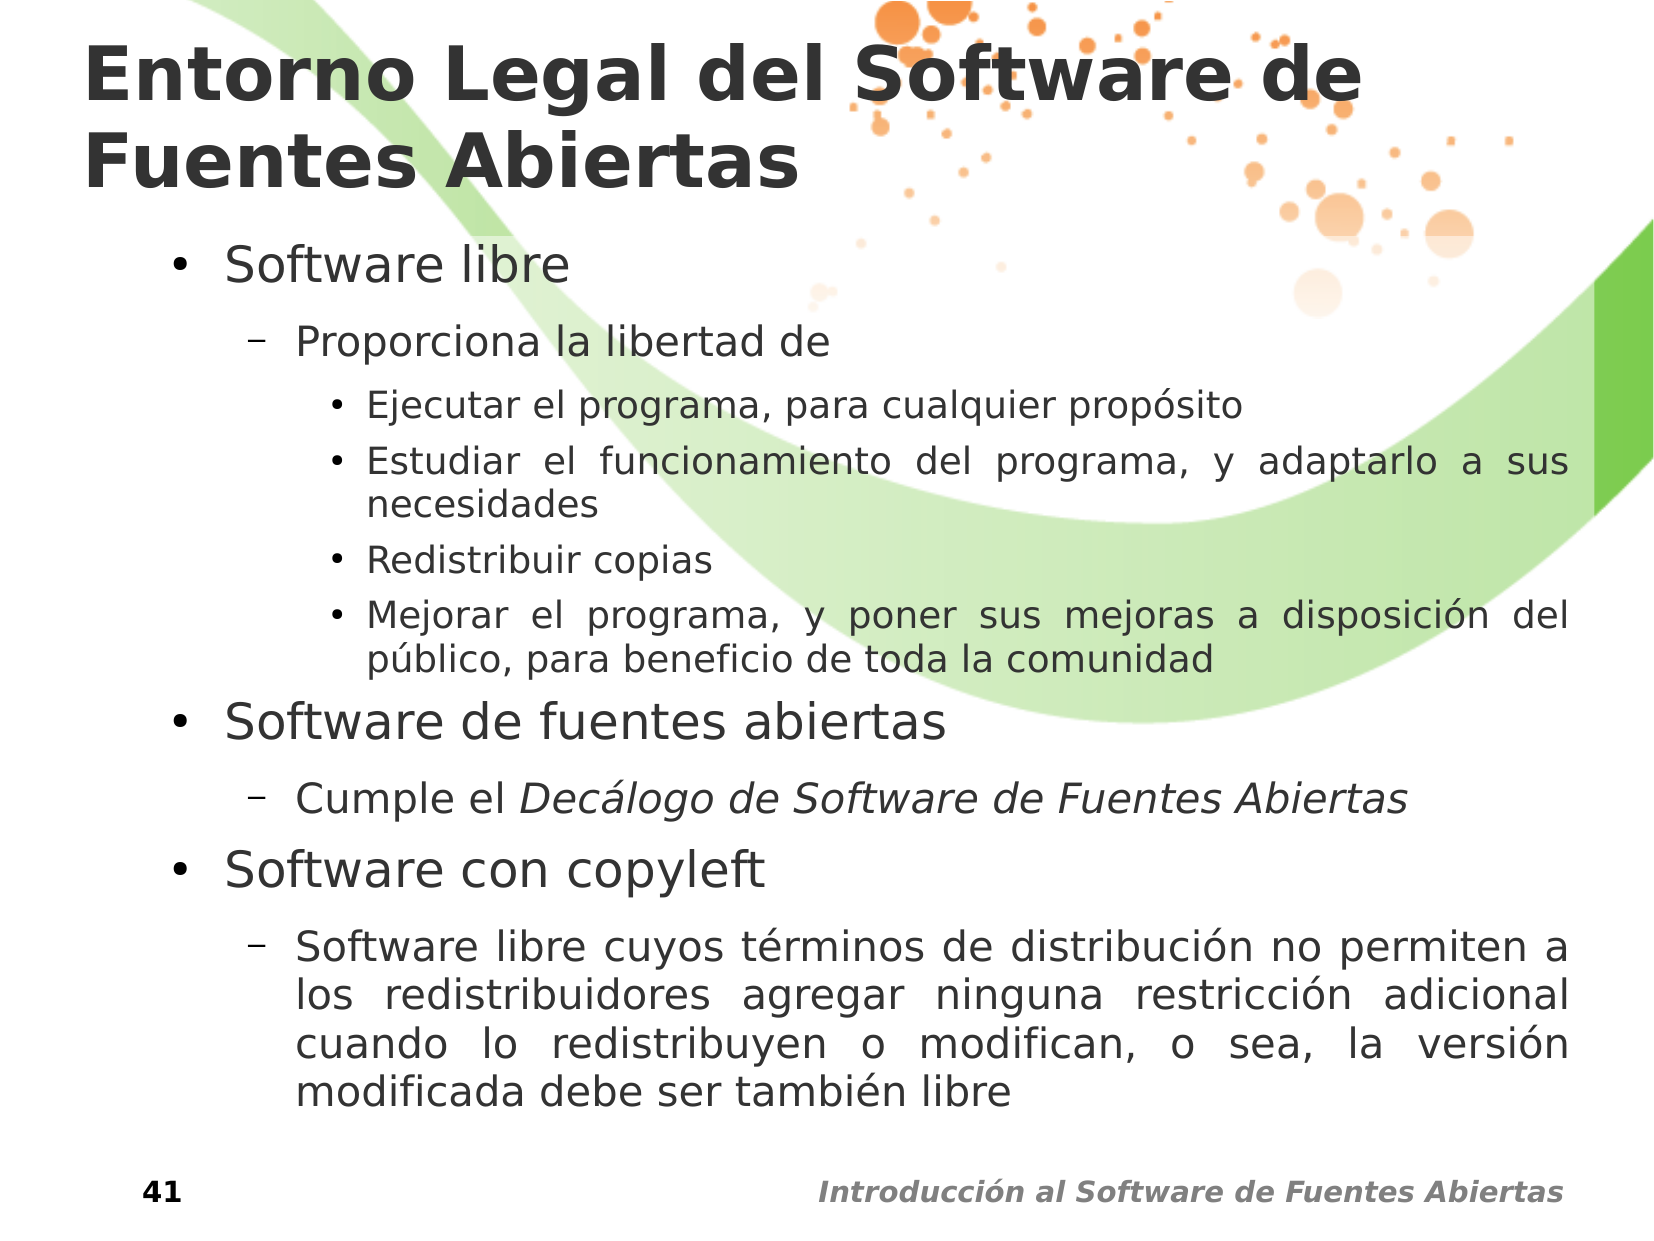

# Entorno Legal del Software de Fuentes Abiertas
Software libre
Proporciona la libertad de
Ejecutar el programa, para cualquier propósito
Estudiar el funcionamiento del programa, y adaptarlo a sus necesidades
Redistribuir copias
Mejorar el programa, y poner sus mejoras a disposición del público, para beneficio de toda la comunidad
Software de fuentes abiertas
Cumple el Decálogo de Software de Fuentes Abiertas
Software con copyleft
Software libre cuyos términos de distribución no permiten a los redistribuidores agregar ninguna restricción adicional cuando lo redistribuyen o modifican, o sea, la versión modificada debe ser también libre